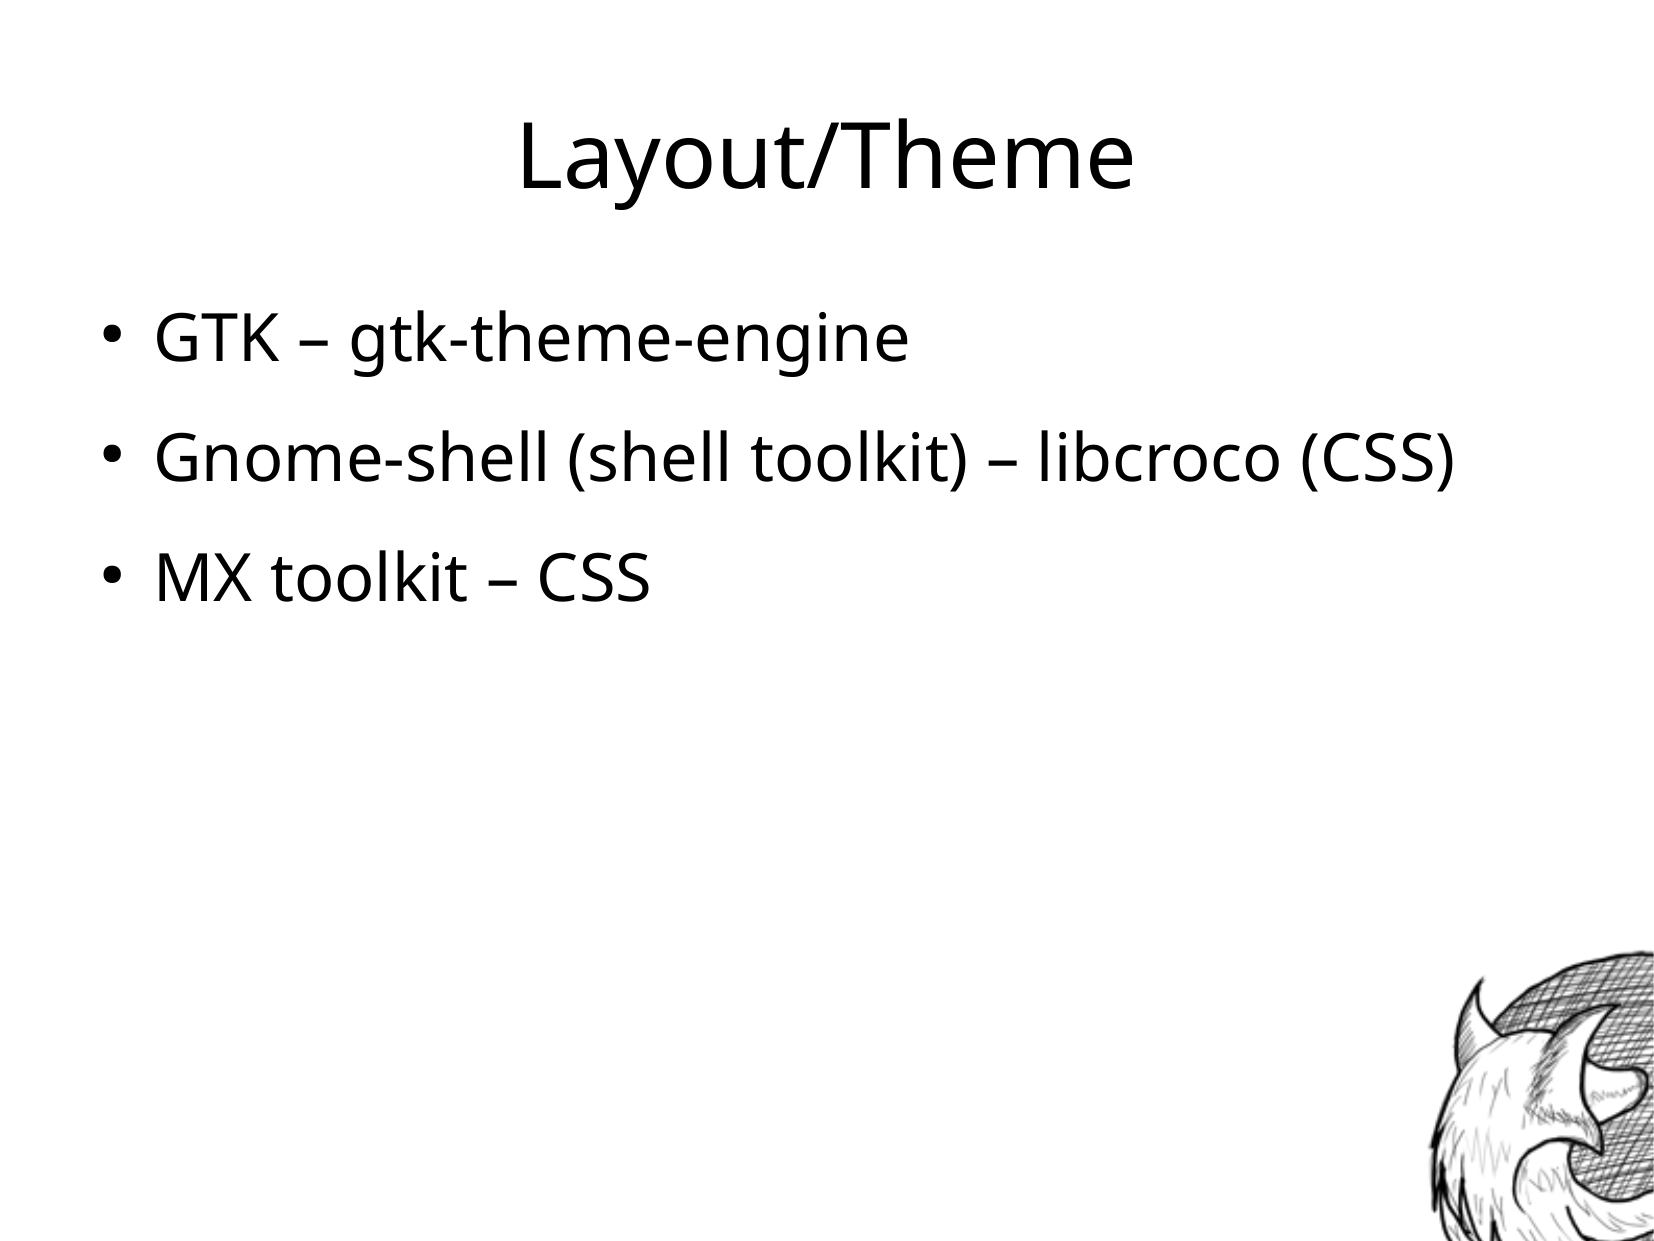

# Layout/Theme
GTK – gtk-theme-engine
Gnome-shell (shell toolkit) – libcroco (CSS)
MX toolkit – CSS